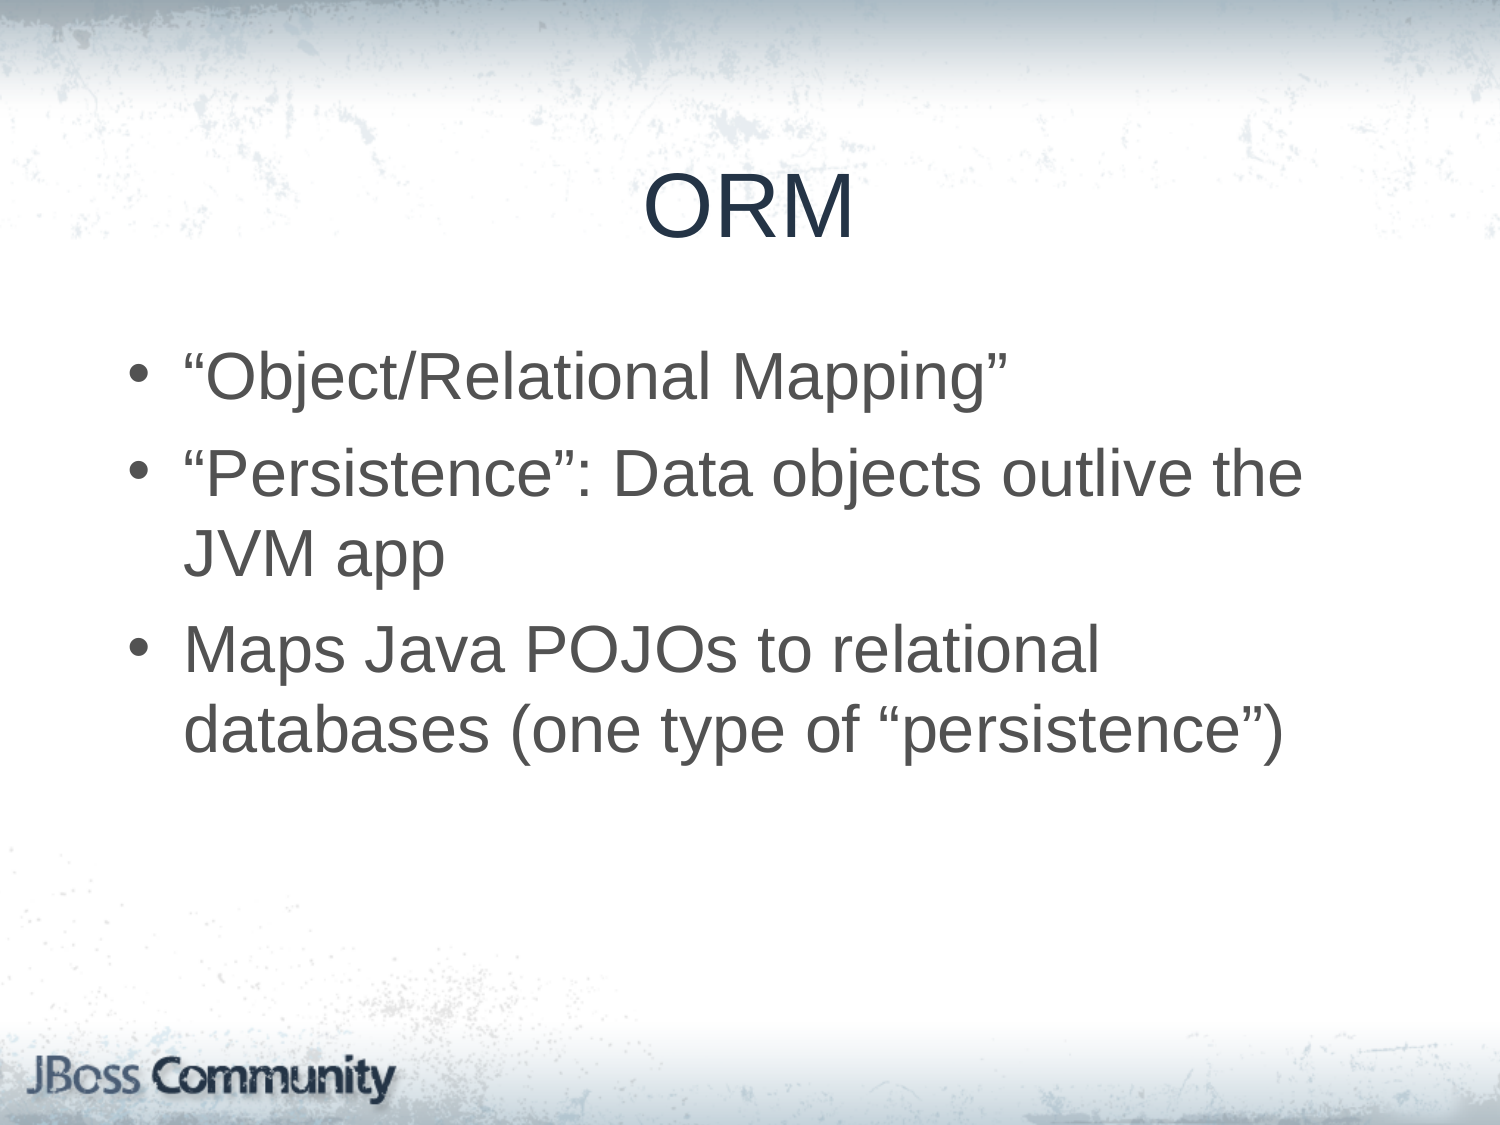

# ORM
“Object/Relational Mapping”
“Persistence”: Data objects outlive the JVM app
Maps Java POJOs to relational databases (one type of “persistence”)